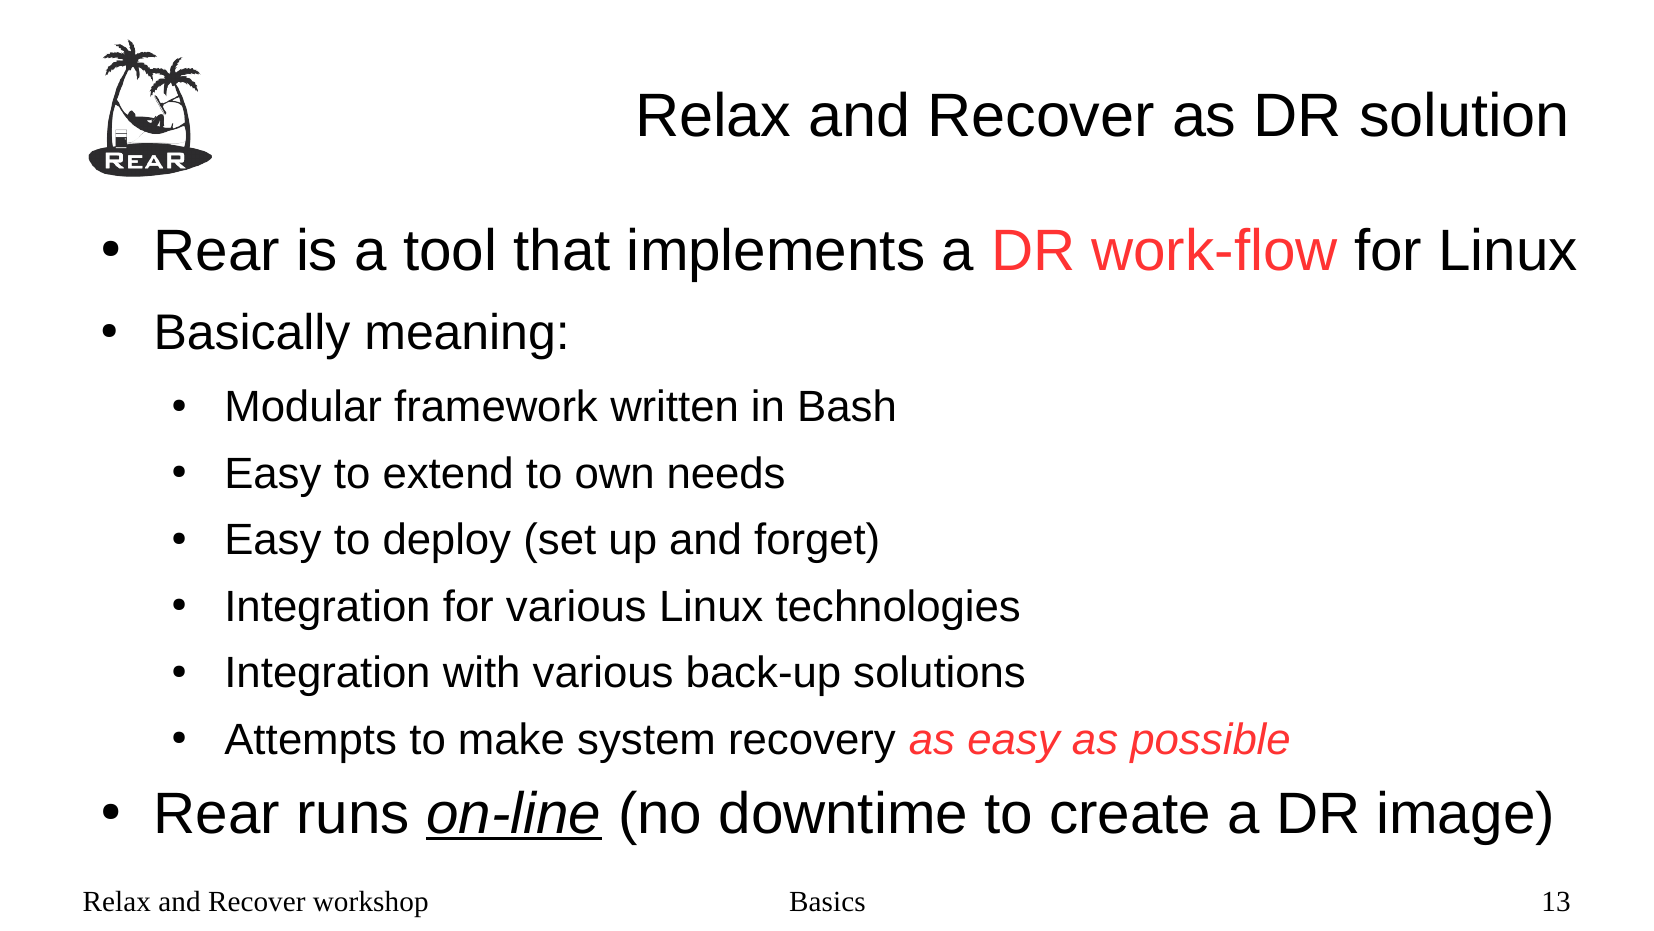

# Relax and Recover as DR solution
Rear is a tool that implements a DR work-flow for Linux
Basically meaning:
Modular framework written in Bash
Easy to extend to own needs
Easy to deploy (set up and forget)
Integration for various Linux technologies
Integration with various back-up solutions
Attempts to make system recovery as easy as possible
Rear runs on-line (no downtime to create a DR image)
Relax and Recover workshop
Basics
13